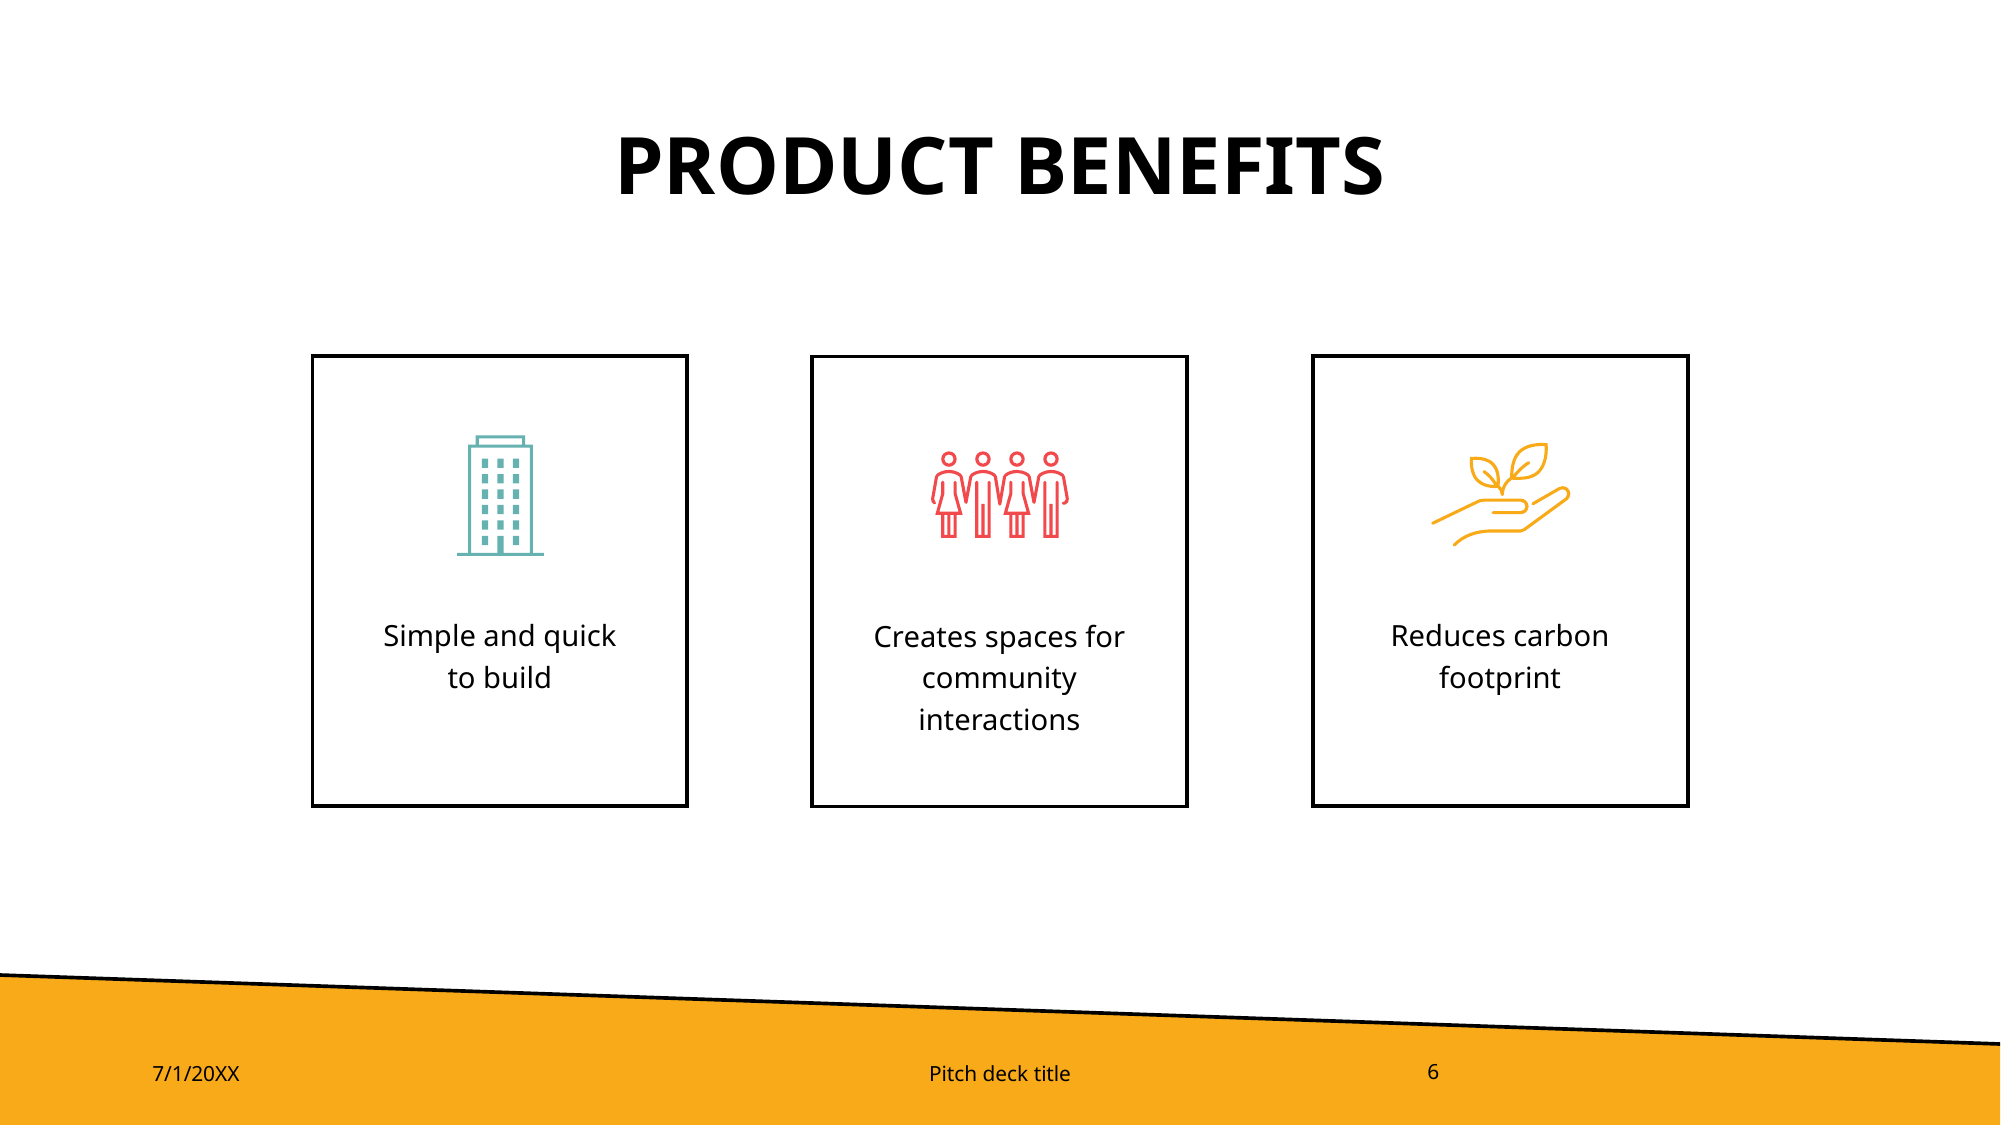

# PRODUCT BENEFITS
Reduces carbon footprint
Simple and quick to build
Creates spaces for community interactions
7/1/20XX
Pitch deck title